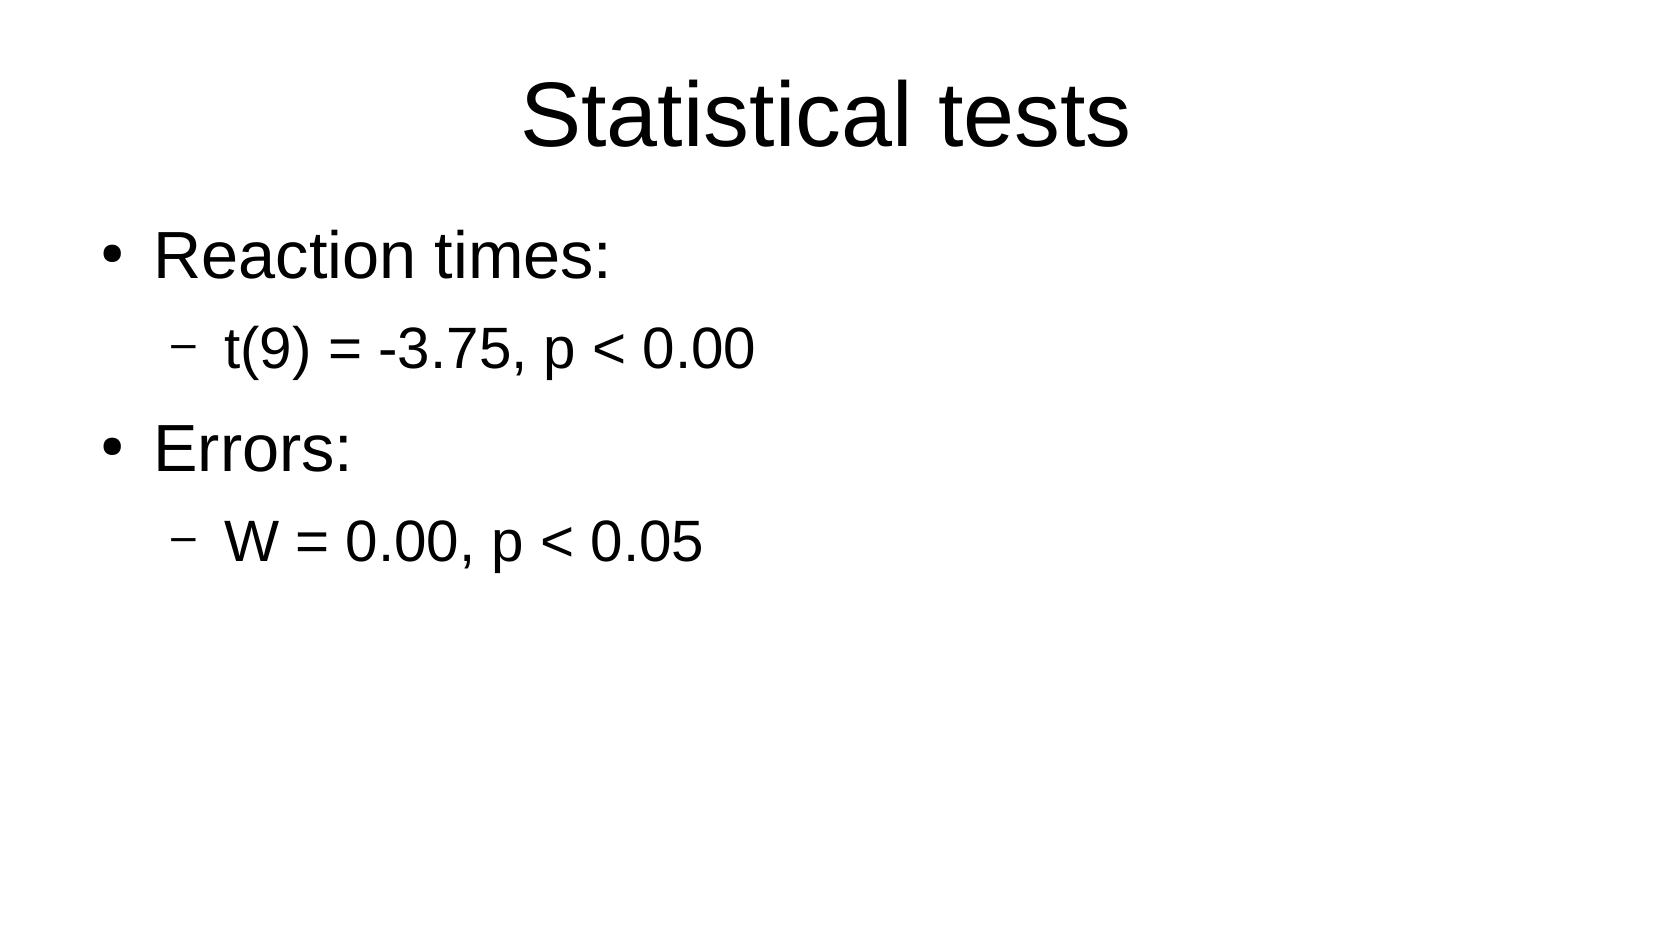

# Statistical tests
Reaction times:
t(9) = -3.75, p < 0.00
Errors:
W = 0.00, p < 0.05